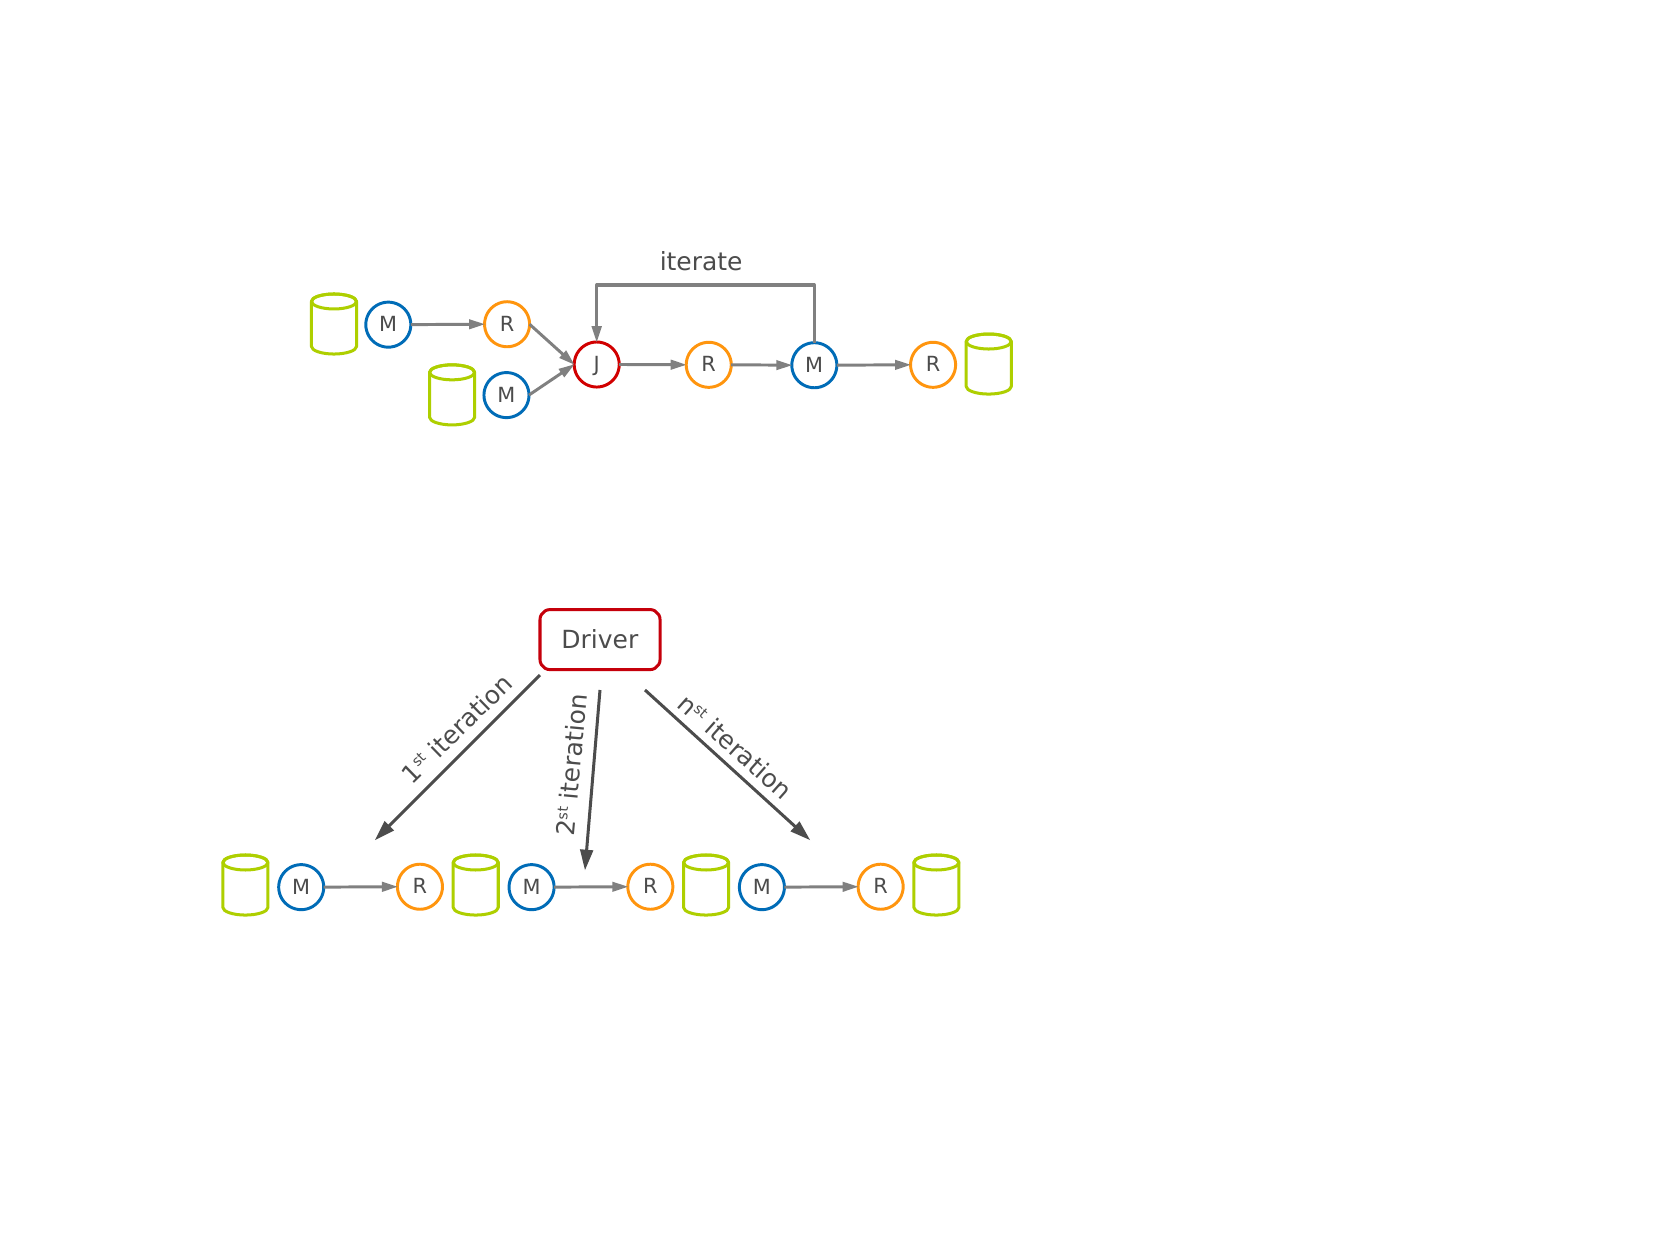

iterate
R
M
J
R
R
M
M
Driver
1st iteration
nst iteration
2st iteration
R
R
R
M
M
M